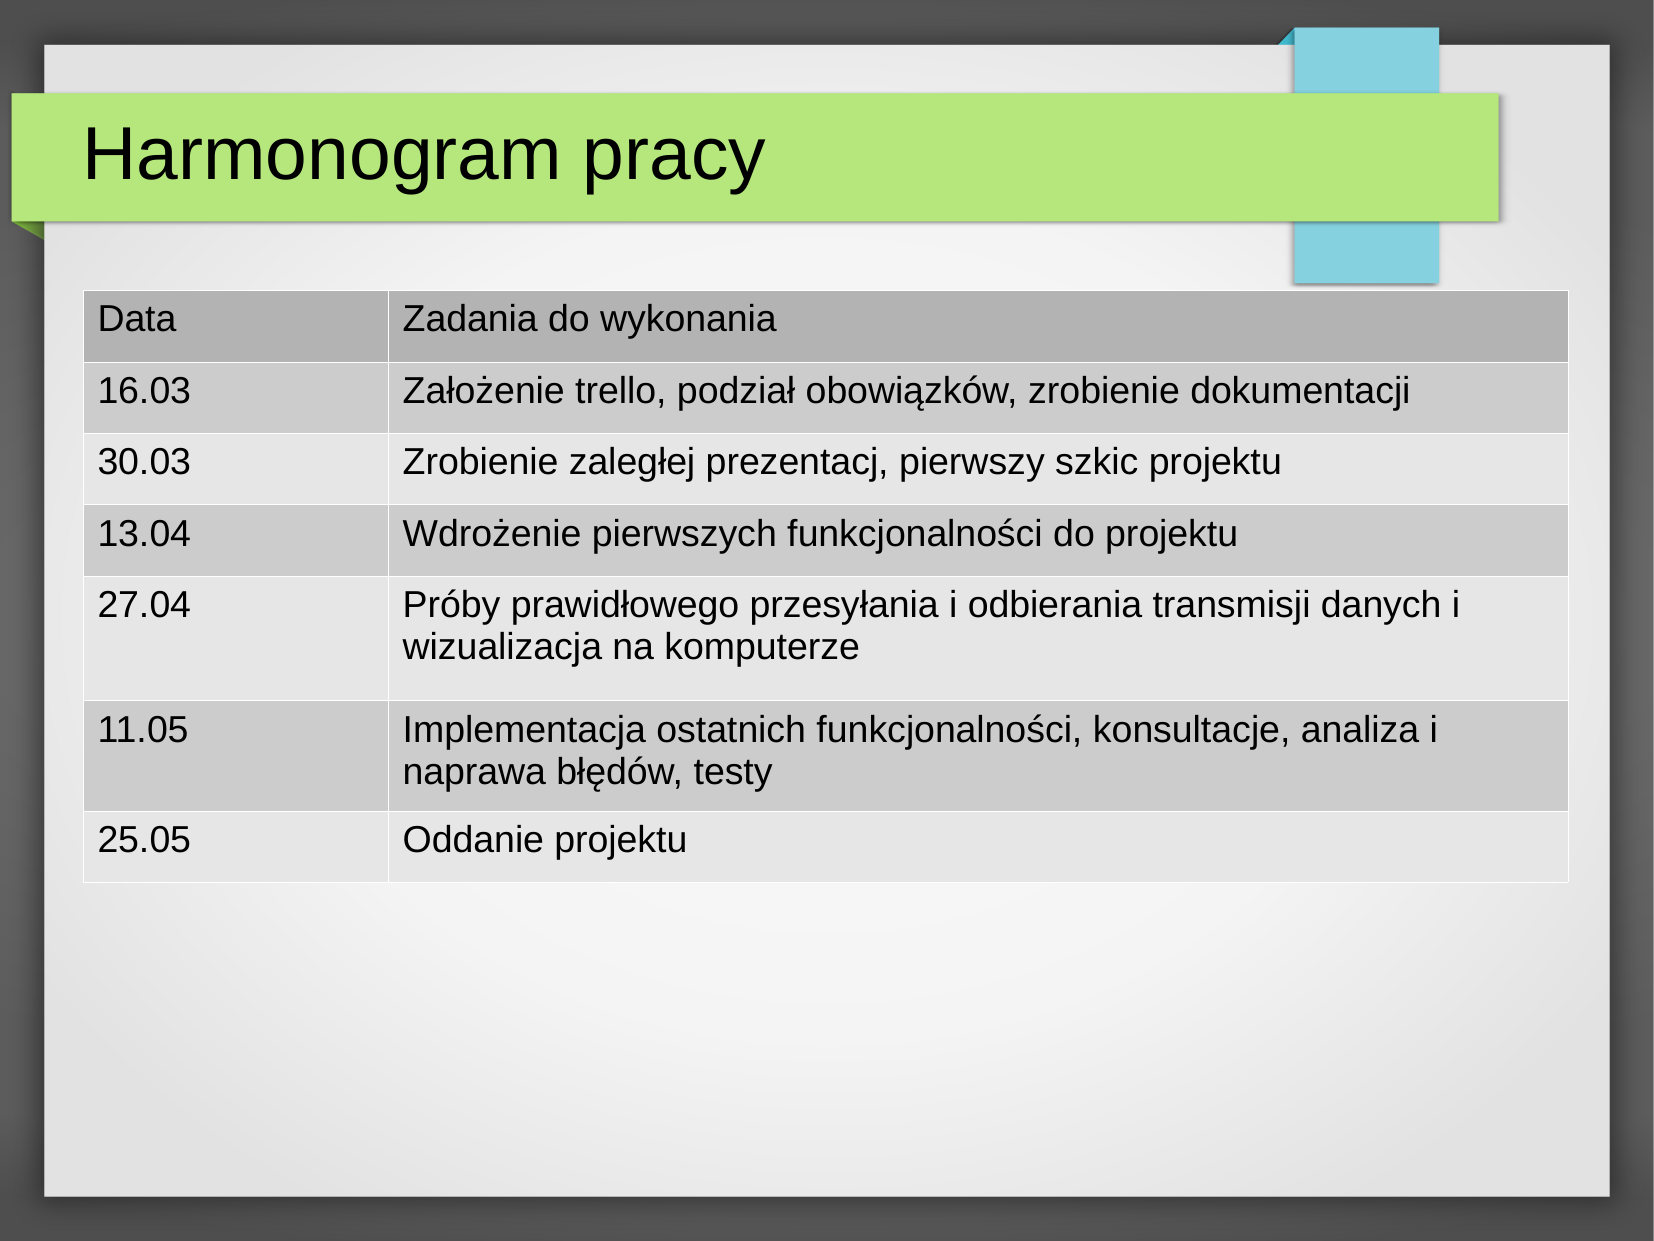

# Harmonogram pracy
| Data | Zadania do wykonania |
| --- | --- |
| 16.03 | Założenie trello, podział obowiązków, zrobienie dokumentacji |
| 30.03 | Zrobienie zaległej prezentacj, pierwszy szkic projektu |
| 13.04 | Wdrożenie pierwszych funkcjonalności do projektu |
| 27.04 | Próby prawidłowego przesyłania i odbierania transmisji danych i wizualizacja na komputerze |
| 11.05 | Implementacja ostatnich funkcjonalności, konsultacje, analiza i naprawa błędów, testy |
| 25.05 | Oddanie projektu |